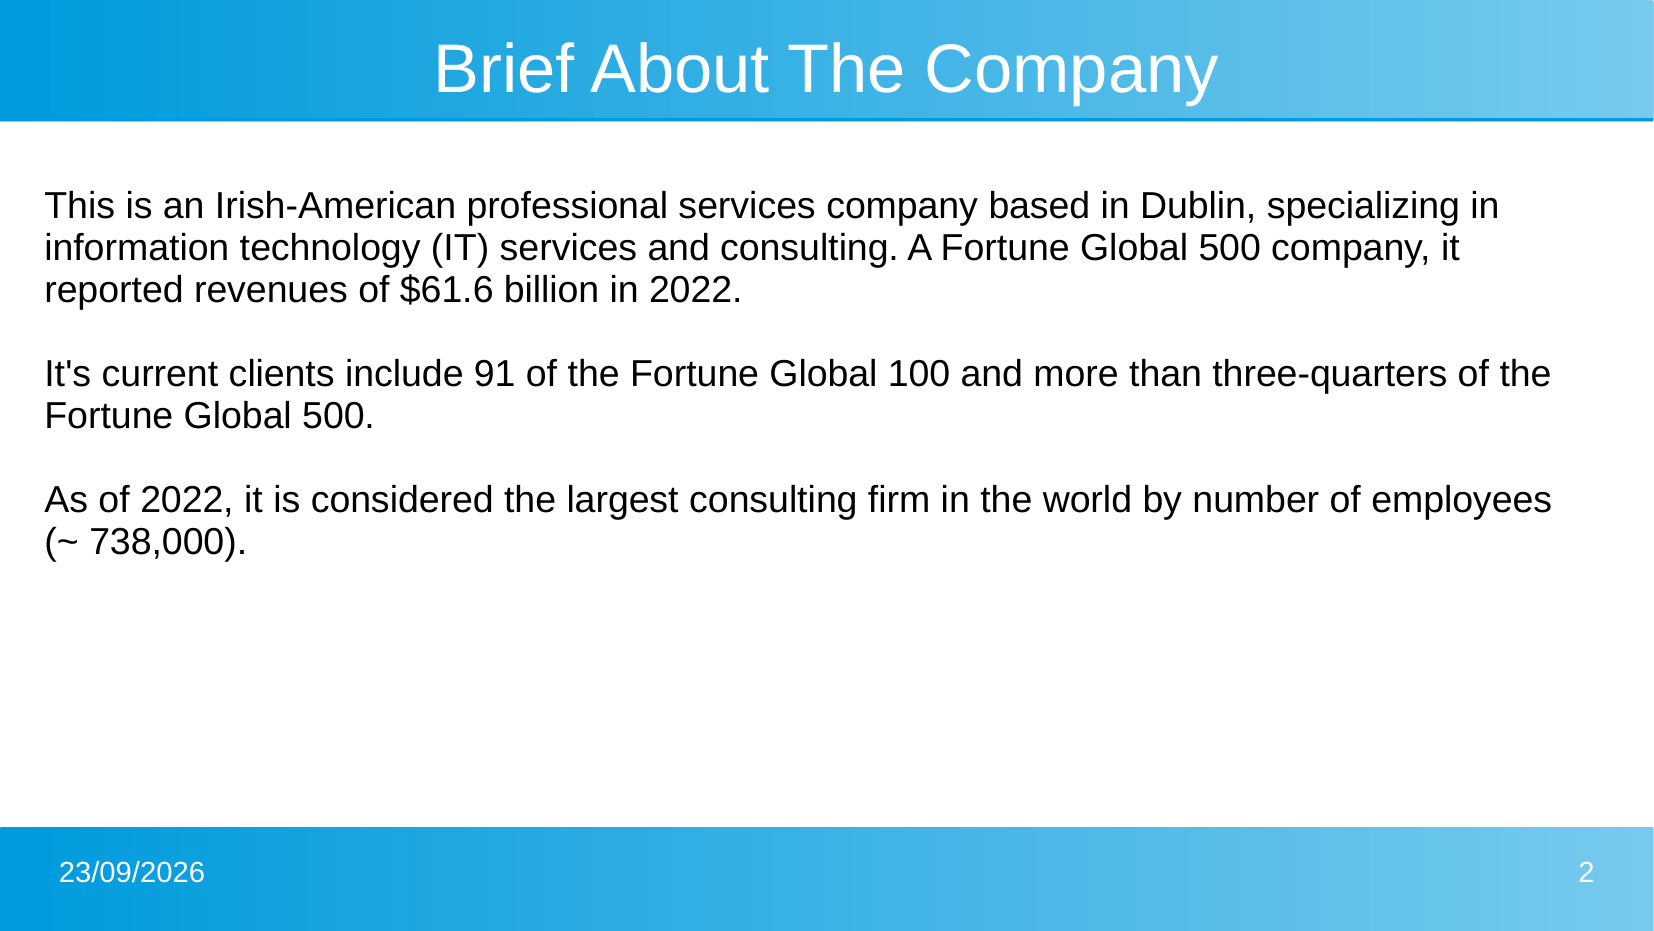

# Brief About The Company
This is an Irish-American professional services company based in Dublin, specializing in information technology (IT) services and consulting. A Fortune Global 500 company, it reported revenues of $61.6 billion in 2022.
It's current clients include 91 of the Fortune Global 100 and more than three-quarters of the Fortune Global 500.
As of 2022, it is considered the largest consulting firm in the world by number of employees (~ 738,000).
2